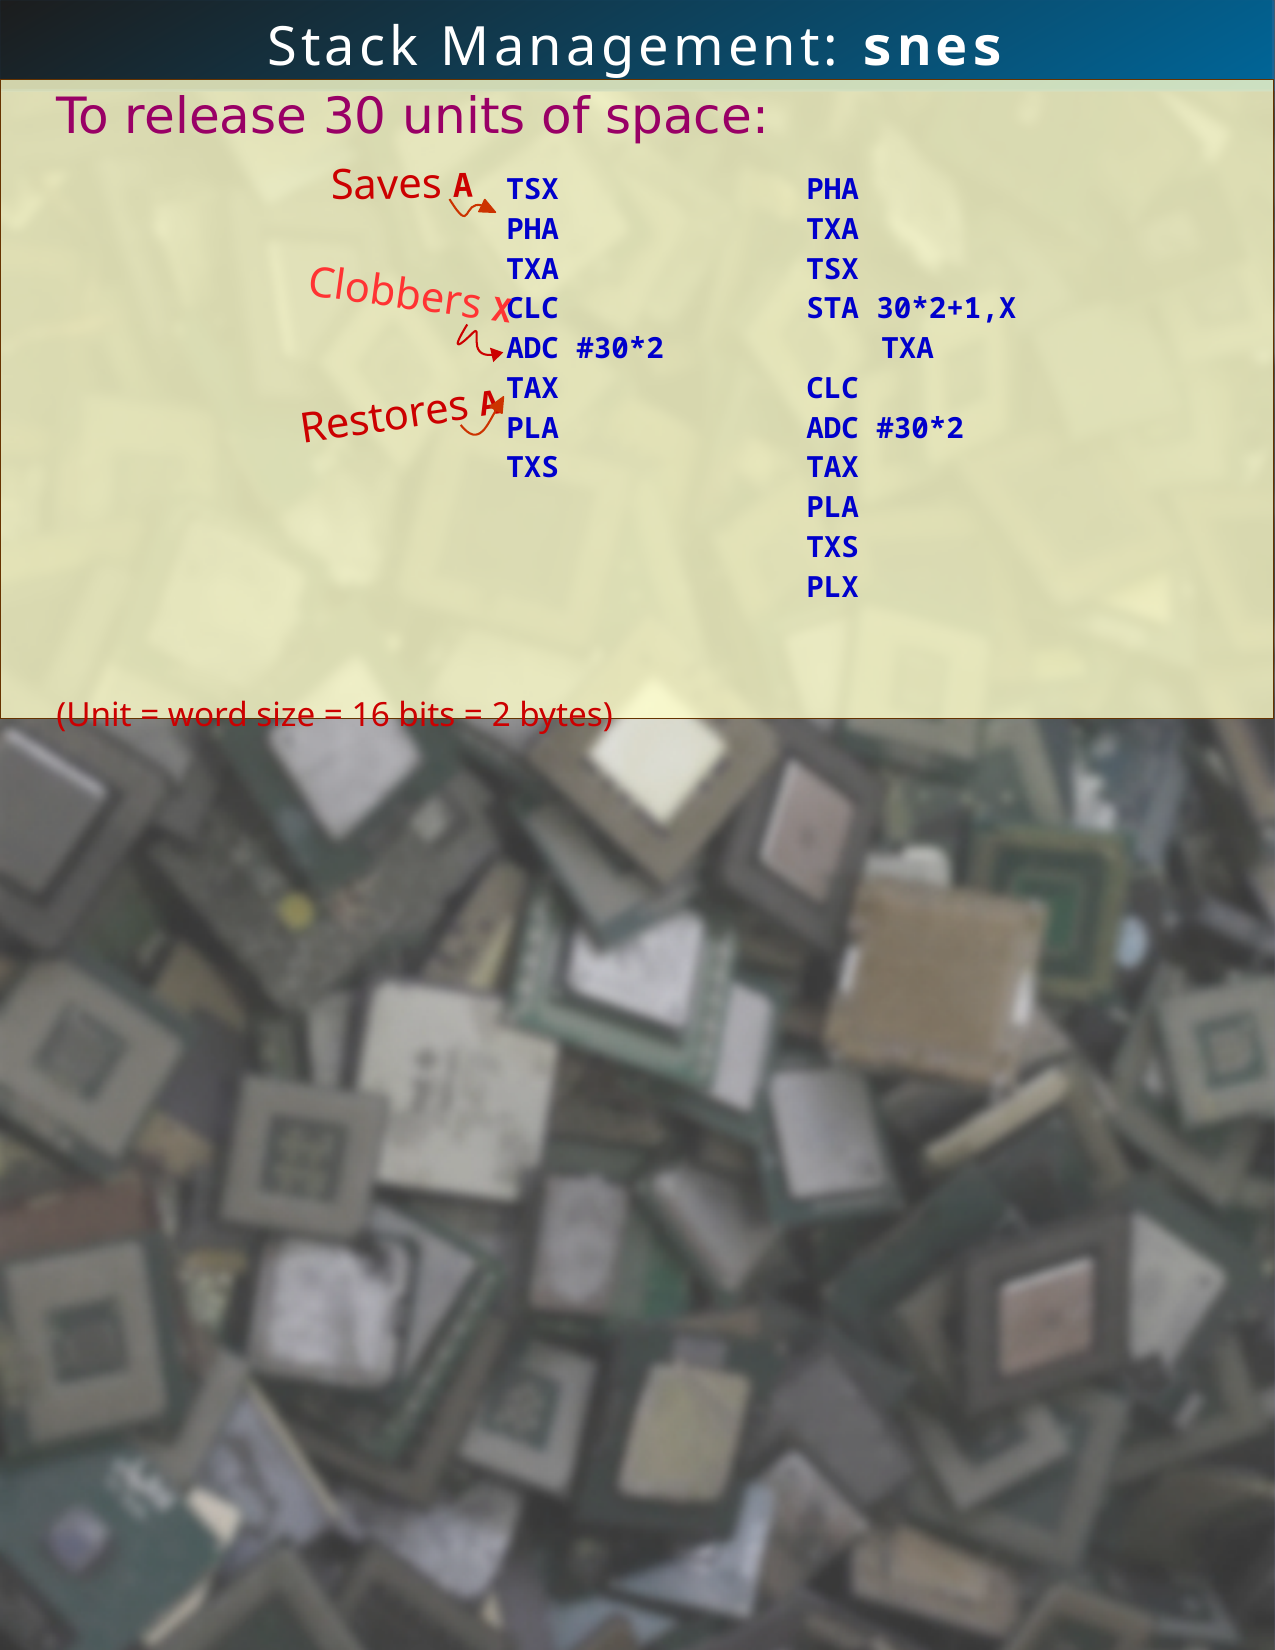

Stack Management: snes
To release 30 units of space:
						TSX				PHA
						PHA				TXA
						TXA				TSX
						CLC				STA 30*2+1,X
						ADC #30*2			TXA
						TAX				CLC
						PLA				ADC #30*2
						TXS				TAX
										PLA
										TXS
										PLX
(Unit = word size = 16 bits = 2 bytes)
Saves A
Clobbers X
Restores A